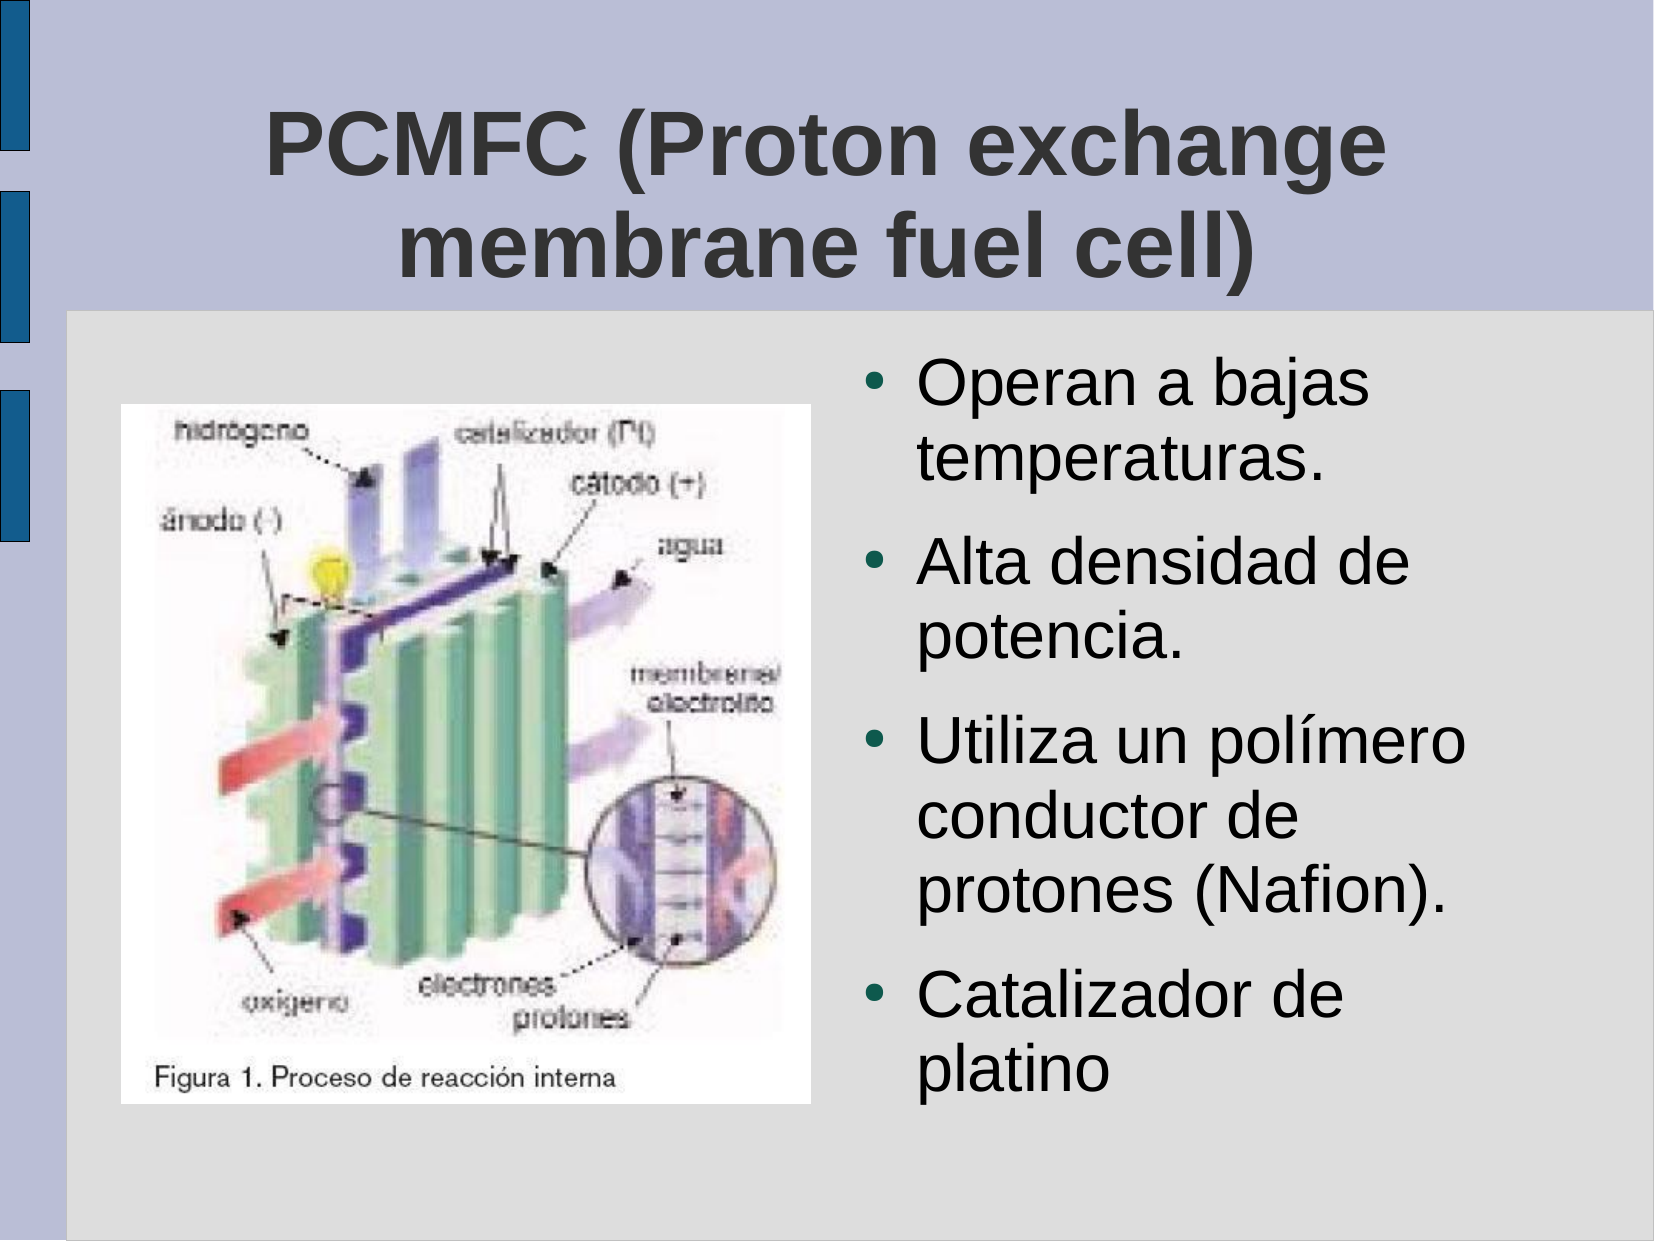

# PCMFC (Proton exchange membrane fuel cell)
Operan a bajas temperaturas.
Alta densidad de potencia.
Utiliza un polímero conductor de protones (Nafion).
Catalizador de platino